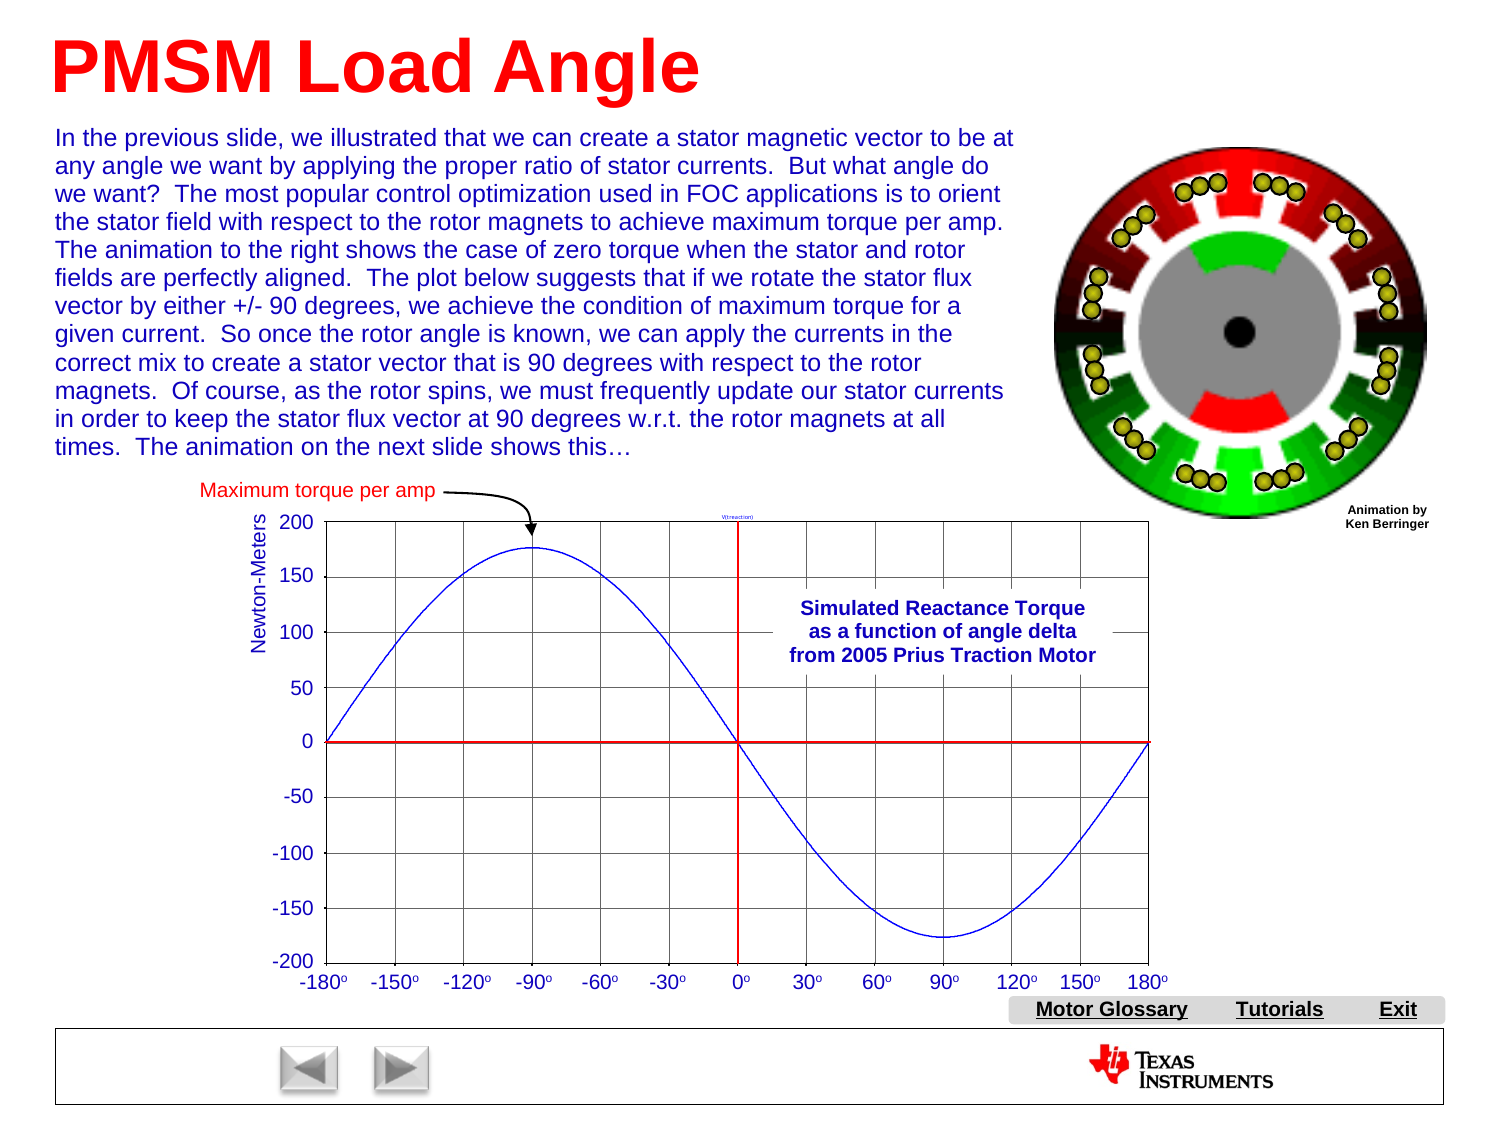

# PMSM Load Angle
In the previous slide, we illustrated that we can create a stator magnetic vector to be at any angle we want by applying the proper ratio of stator currents. But what angle do we want? The most popular control optimization used in FOC applications is to orient the stator field with respect to the rotor magnets to achieve maximum torque per amp. The animation to the right shows the case of zero torque when the stator and rotor fields are perfectly aligned. The plot below suggests that if we rotate the stator flux vector by either +/- 90 degrees, we achieve the condition of maximum torque for a given current. So once the rotor angle is known, we can apply the currents in the correct mix to create a stator vector that is 90 degrees with respect to the rotor magnets. Of course, as the rotor spins, we must frequently update our stator currents in order to keep the stator flux vector at 90 degrees w.r.t. the rotor magnets at all times. The animation on the next slide shows this…
Maximum torque per amp
200
150
Newton-Meters
Simulated Reactance Torque as a function of angle delta
from 2005 Prius Traction Motor
100
50
0
-50
-100
-150
-200
-180o
-150o
-120o
-90o
-60o
-30o
0o
30o
60o
90o
120o
150o
180o
Animation by Ken Berringer